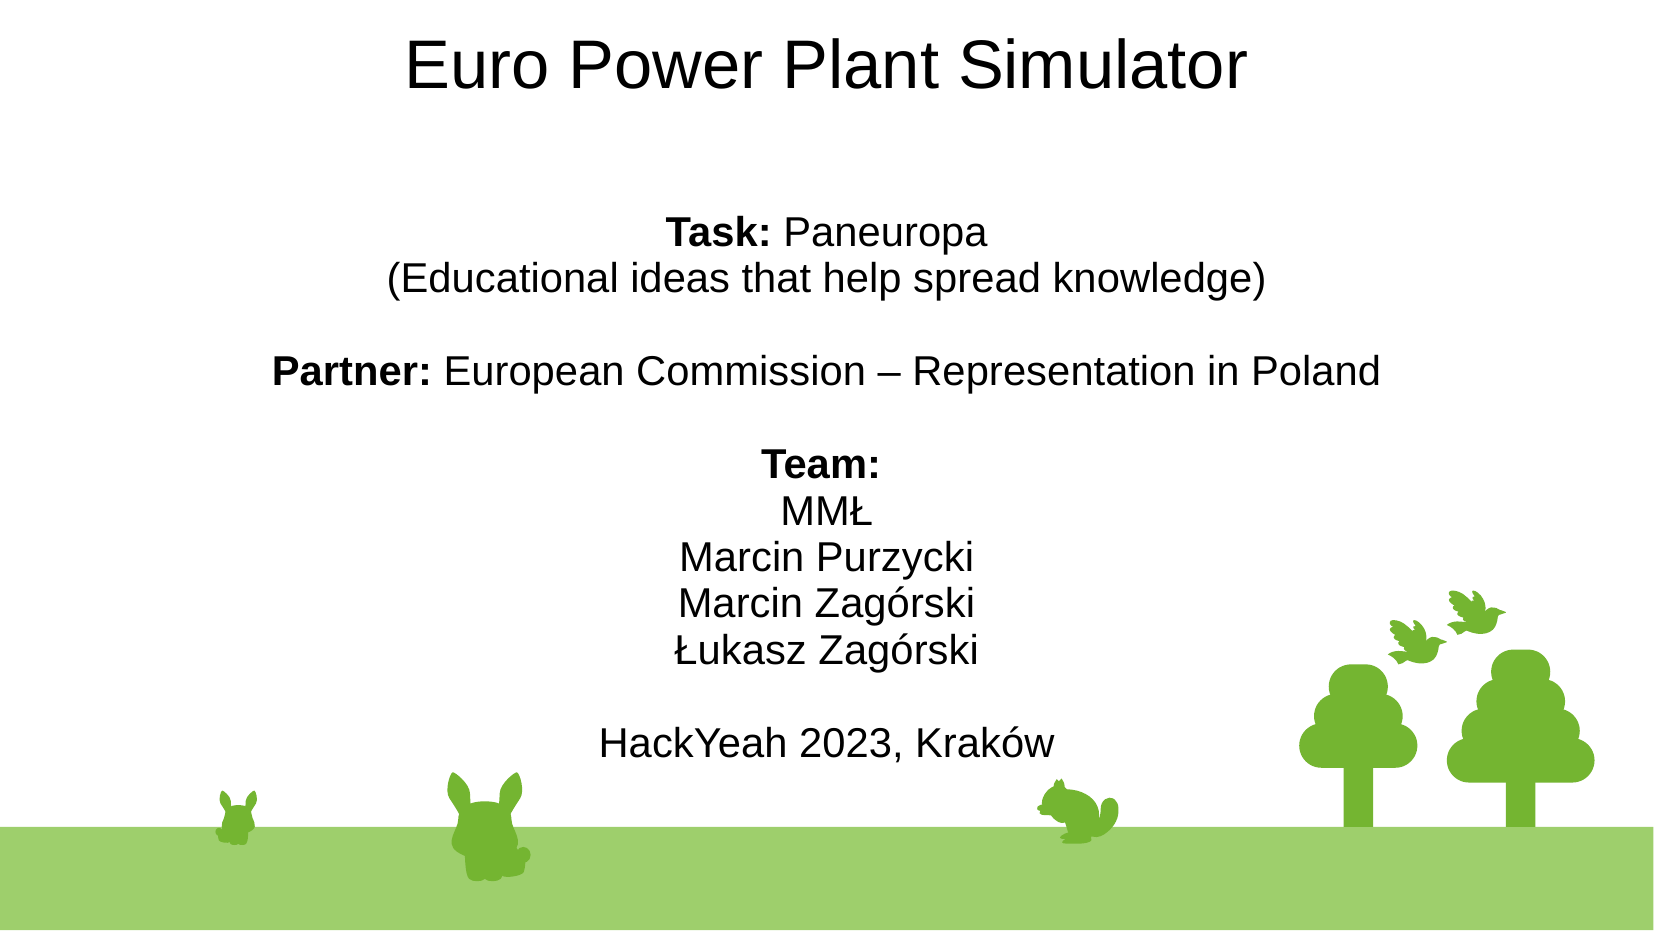

# Euro Power Plant Simulator
Task: Paneuropa
(Educational ideas that help spread knowledge)
Partner: European Commission – Representation in Poland
Team:
MMŁ
Marcin Purzycki
Marcin Zagórski
Łukasz Zagórski
HackYeah 2023, Kraków